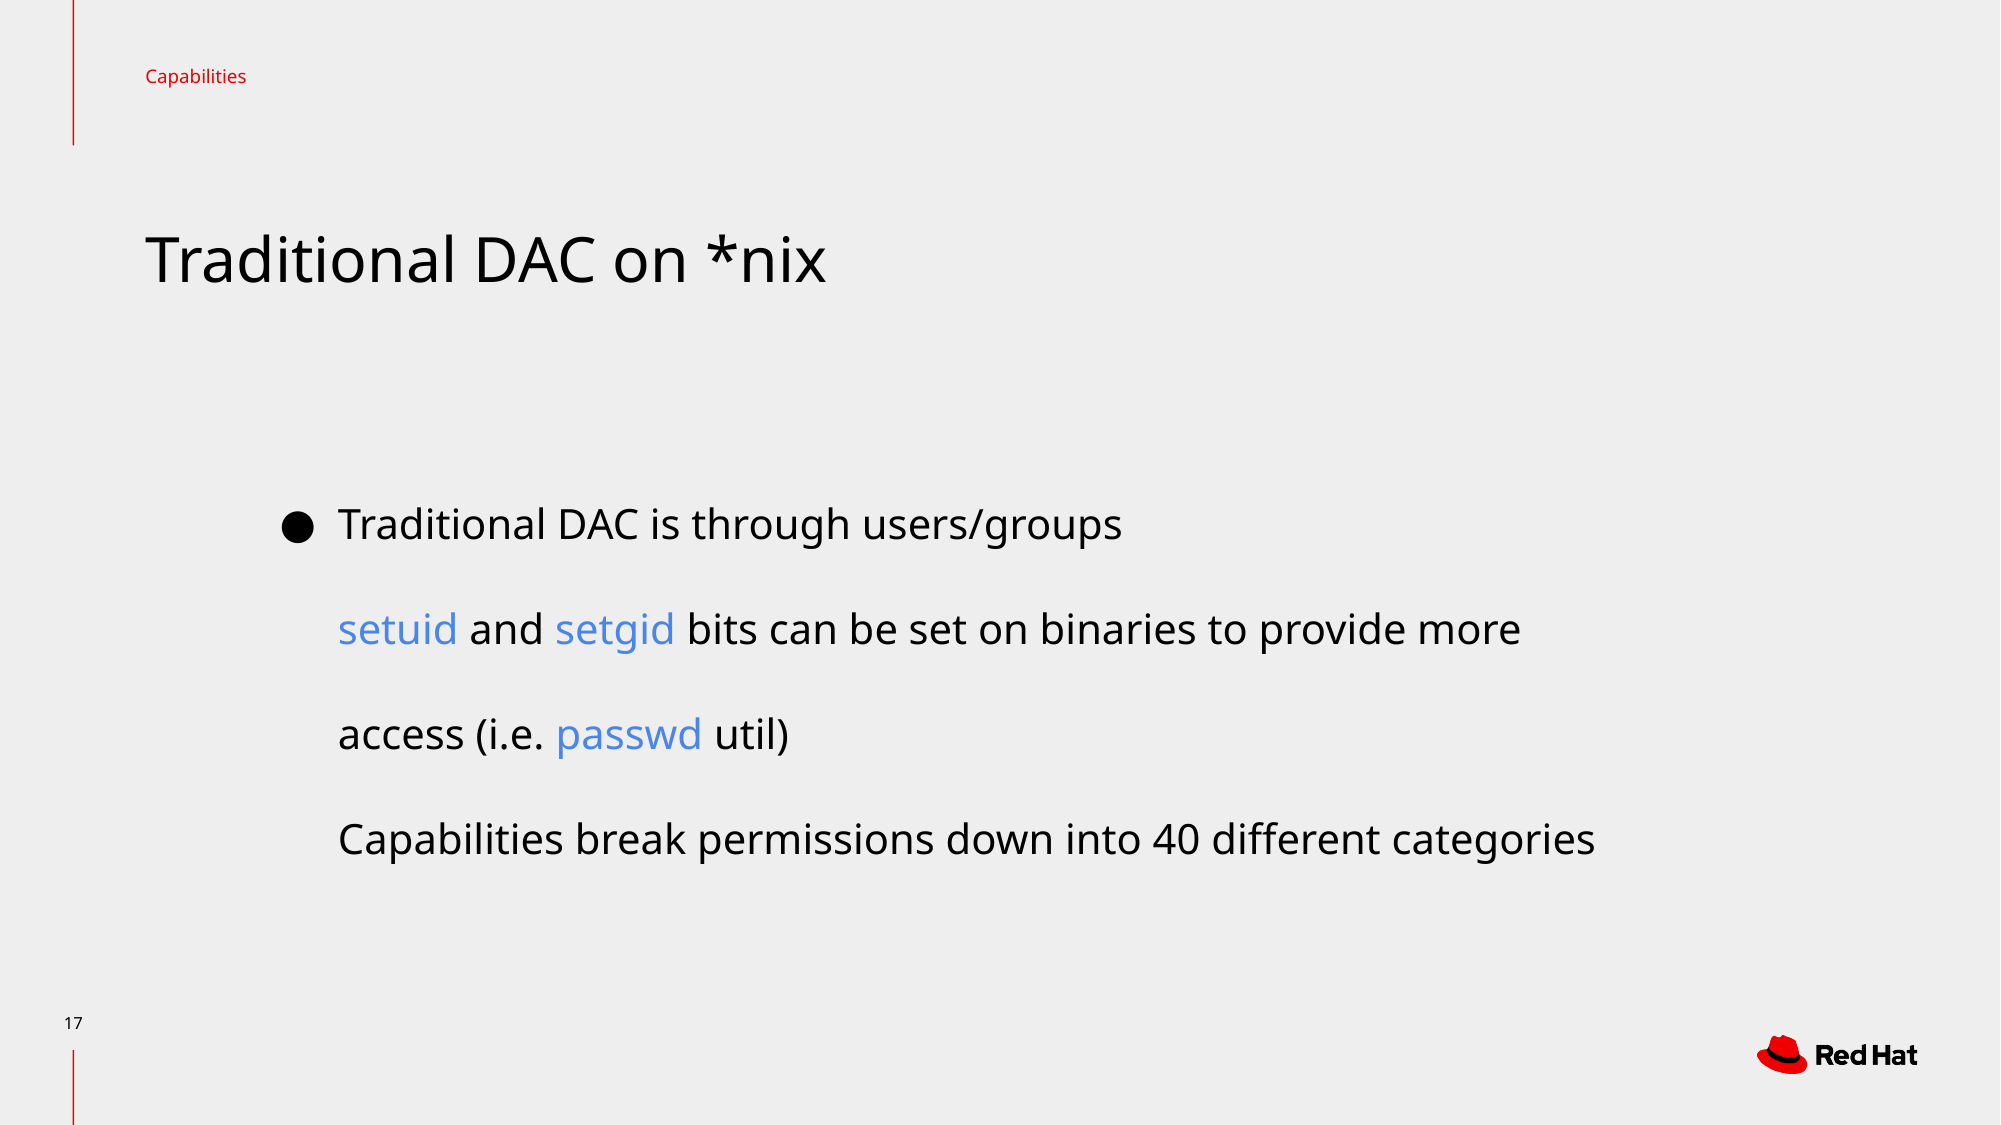

# Capabilities
Traditional DAC on *nix
Traditional DAC is through users/groups
setuid and setgid bits can be set on binaries to provide more access (i.e. passwd util)
Capabilities break permissions down into 40 different categories